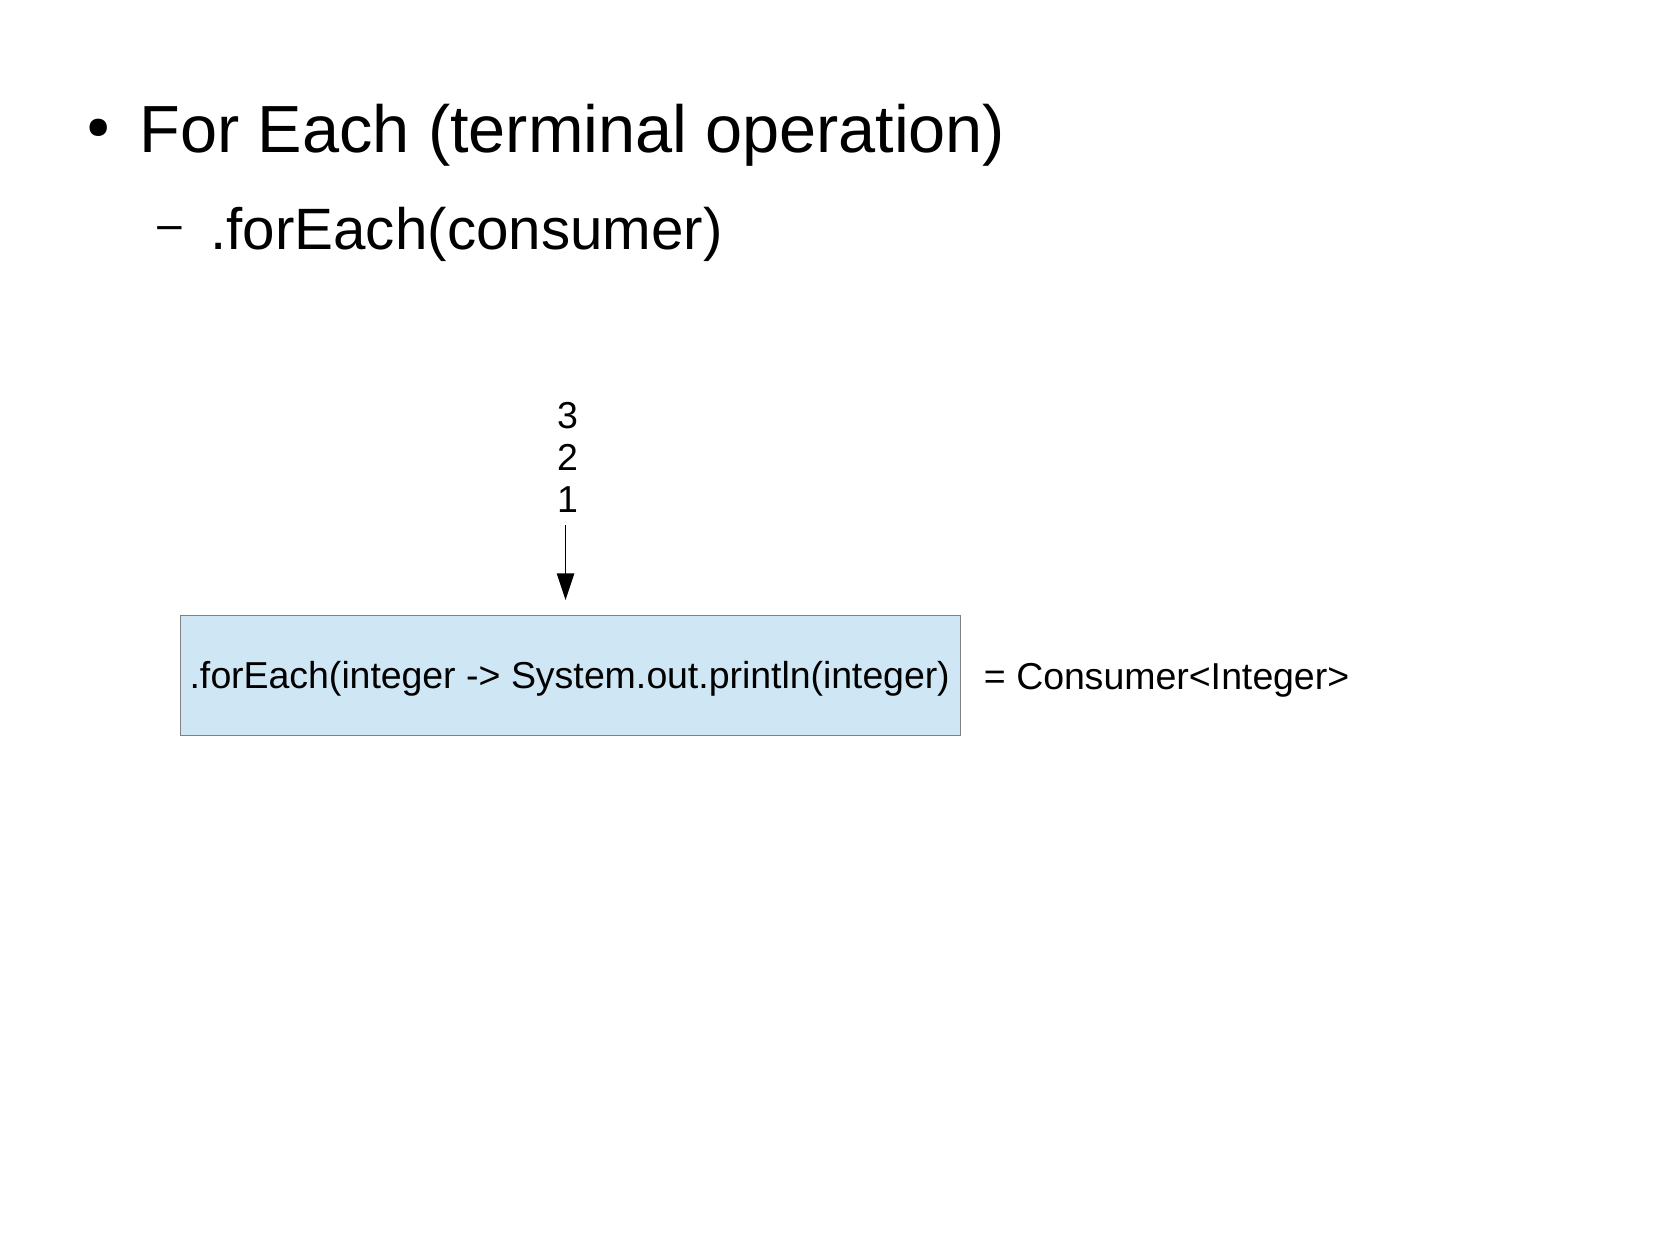

# For Each (terminal operation)
.forEach(consumer)
 3
 2
 1
.forEach(integer -> System.out.println(integer)
= Consumer<Integer>